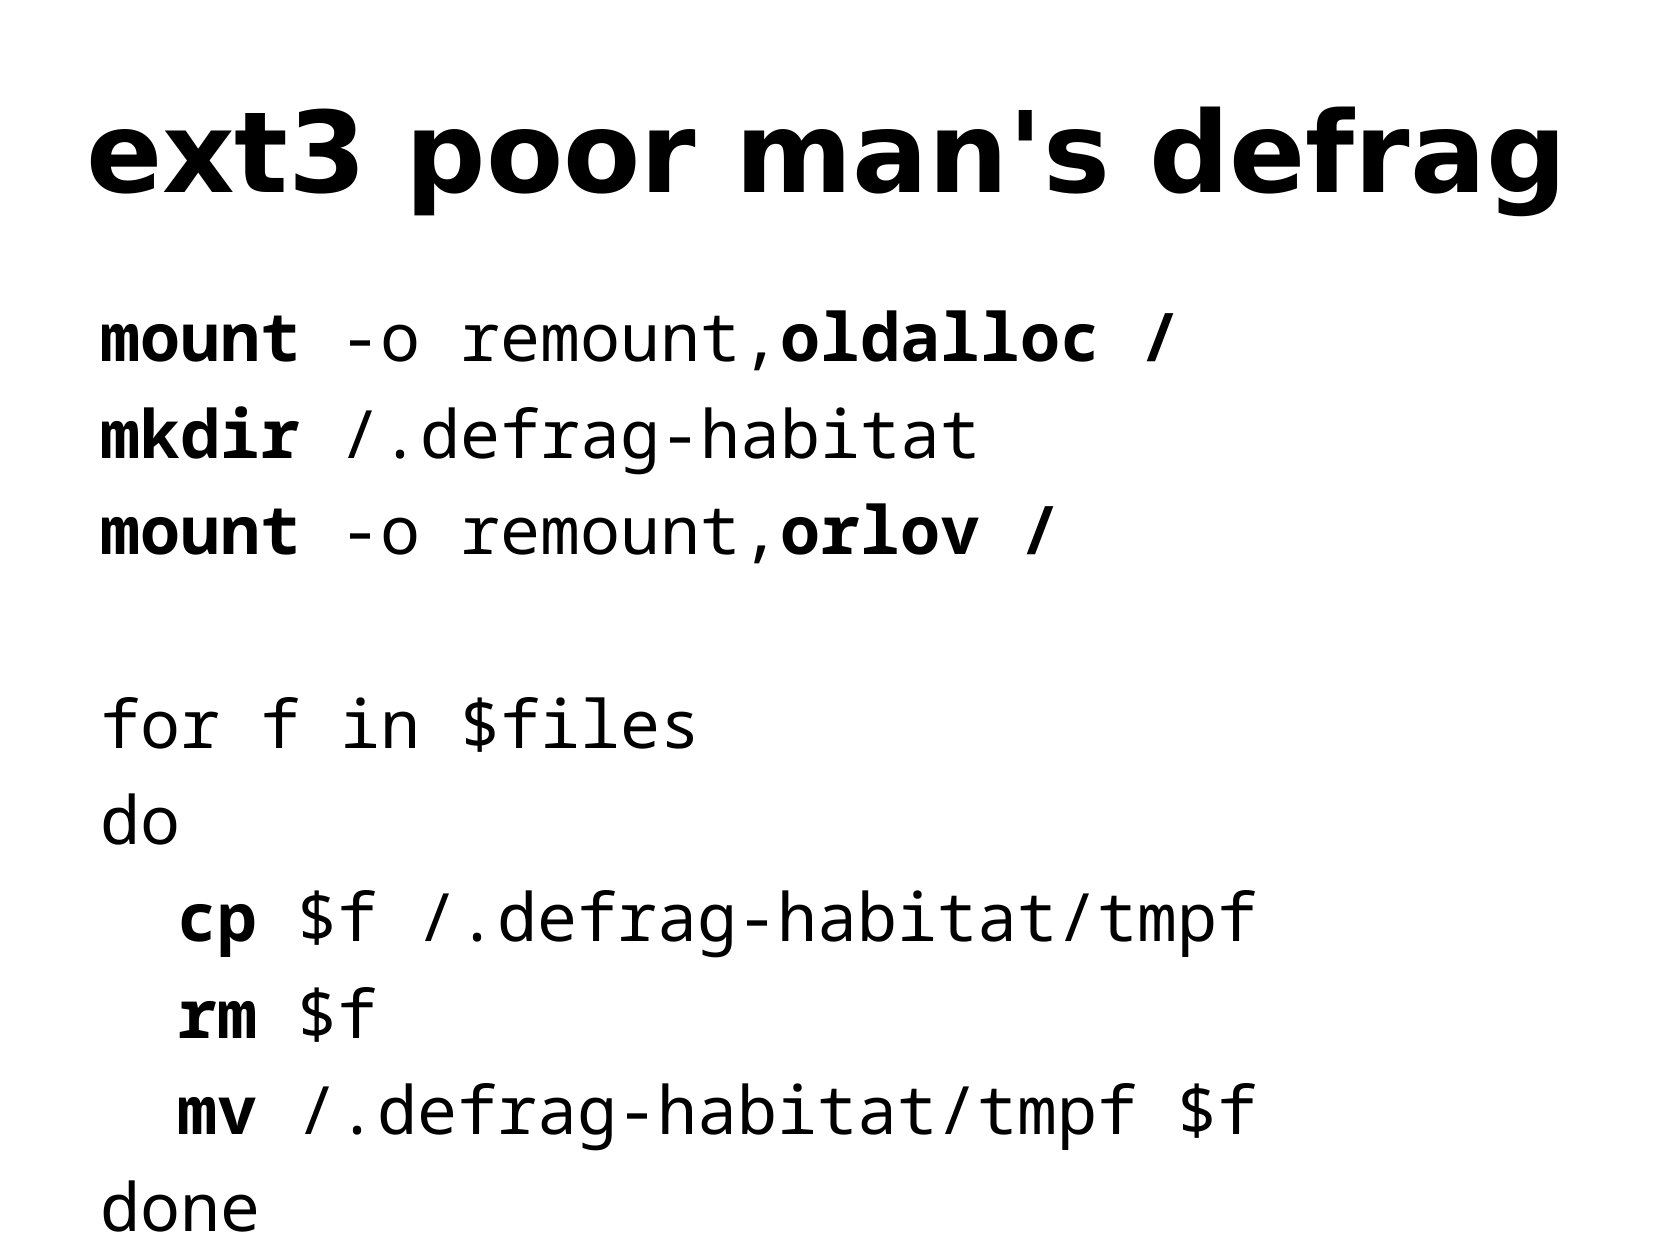

# ext3 poor man's defrag
mount -o remount,oldalloc /
mkdir /.defrag-habitat
mount -o remount,orlov /
for f in $files
do
cp $f /.defrag-habitat/tmpf
rm $f
mv /.defrag-habitat/tmpf $f
done